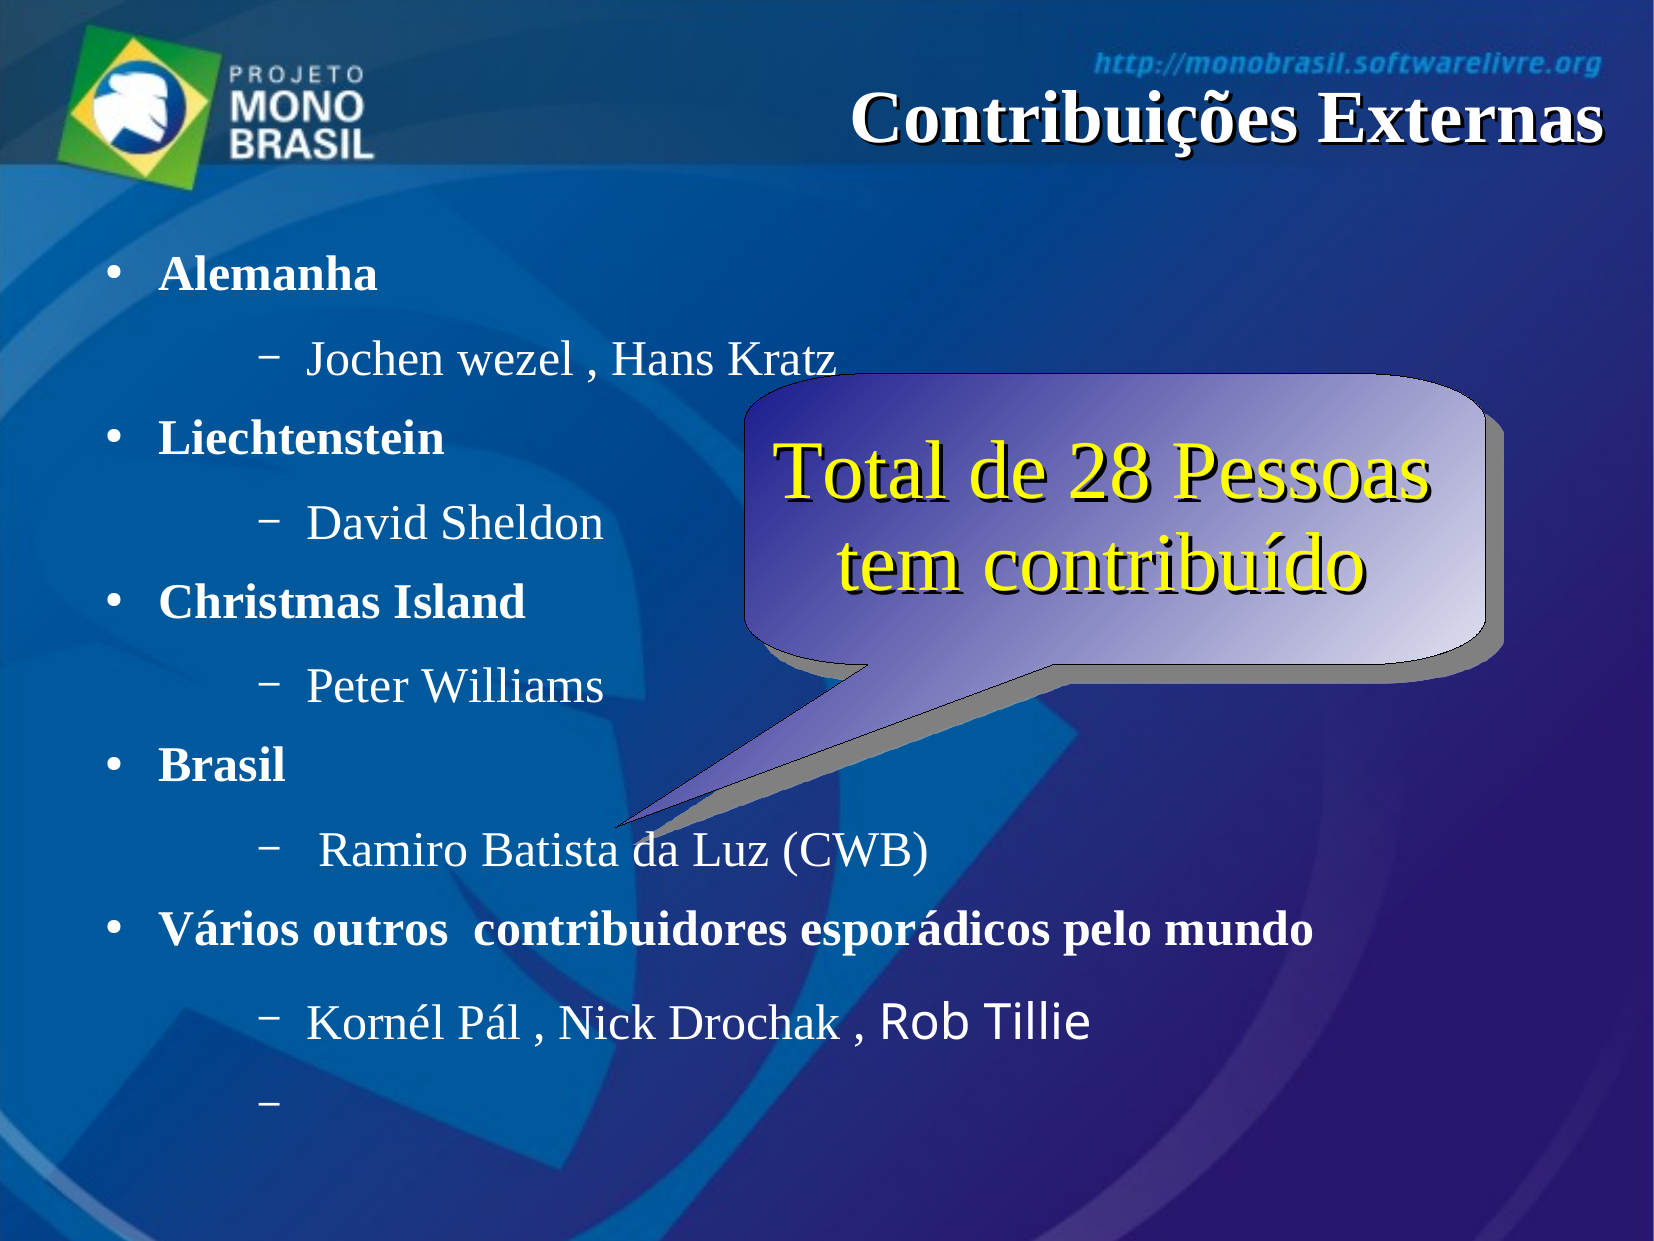

Contribuições Externas
# Alemanha
Jochen wezel , Hans Kratz
Liechtenstein
David Sheldon
Christmas Island
Peter Williams
Brasil
 Ramiro Batista da Luz (CWB)
Vários outros contribuidores esporádicos pelo mundo
Kornél Pál , Nick Drochak , Rob Tillie
Total de 28 Pessoas
tem contribuído